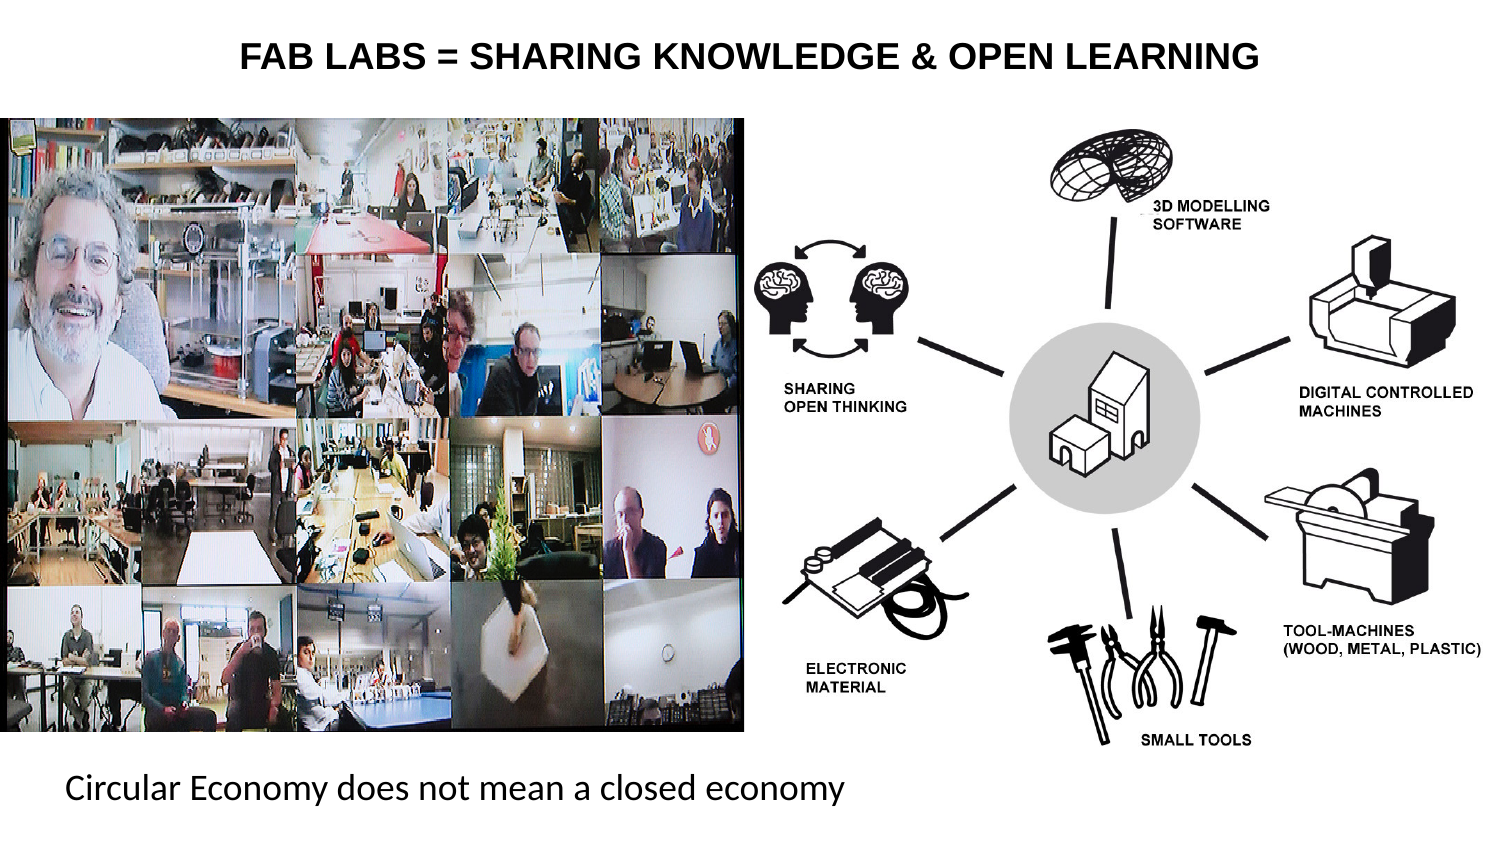

FAB LABS = SHARING KNOWLEDGE & OPEN LEARNING
Circular Economy does not mean a closed economy